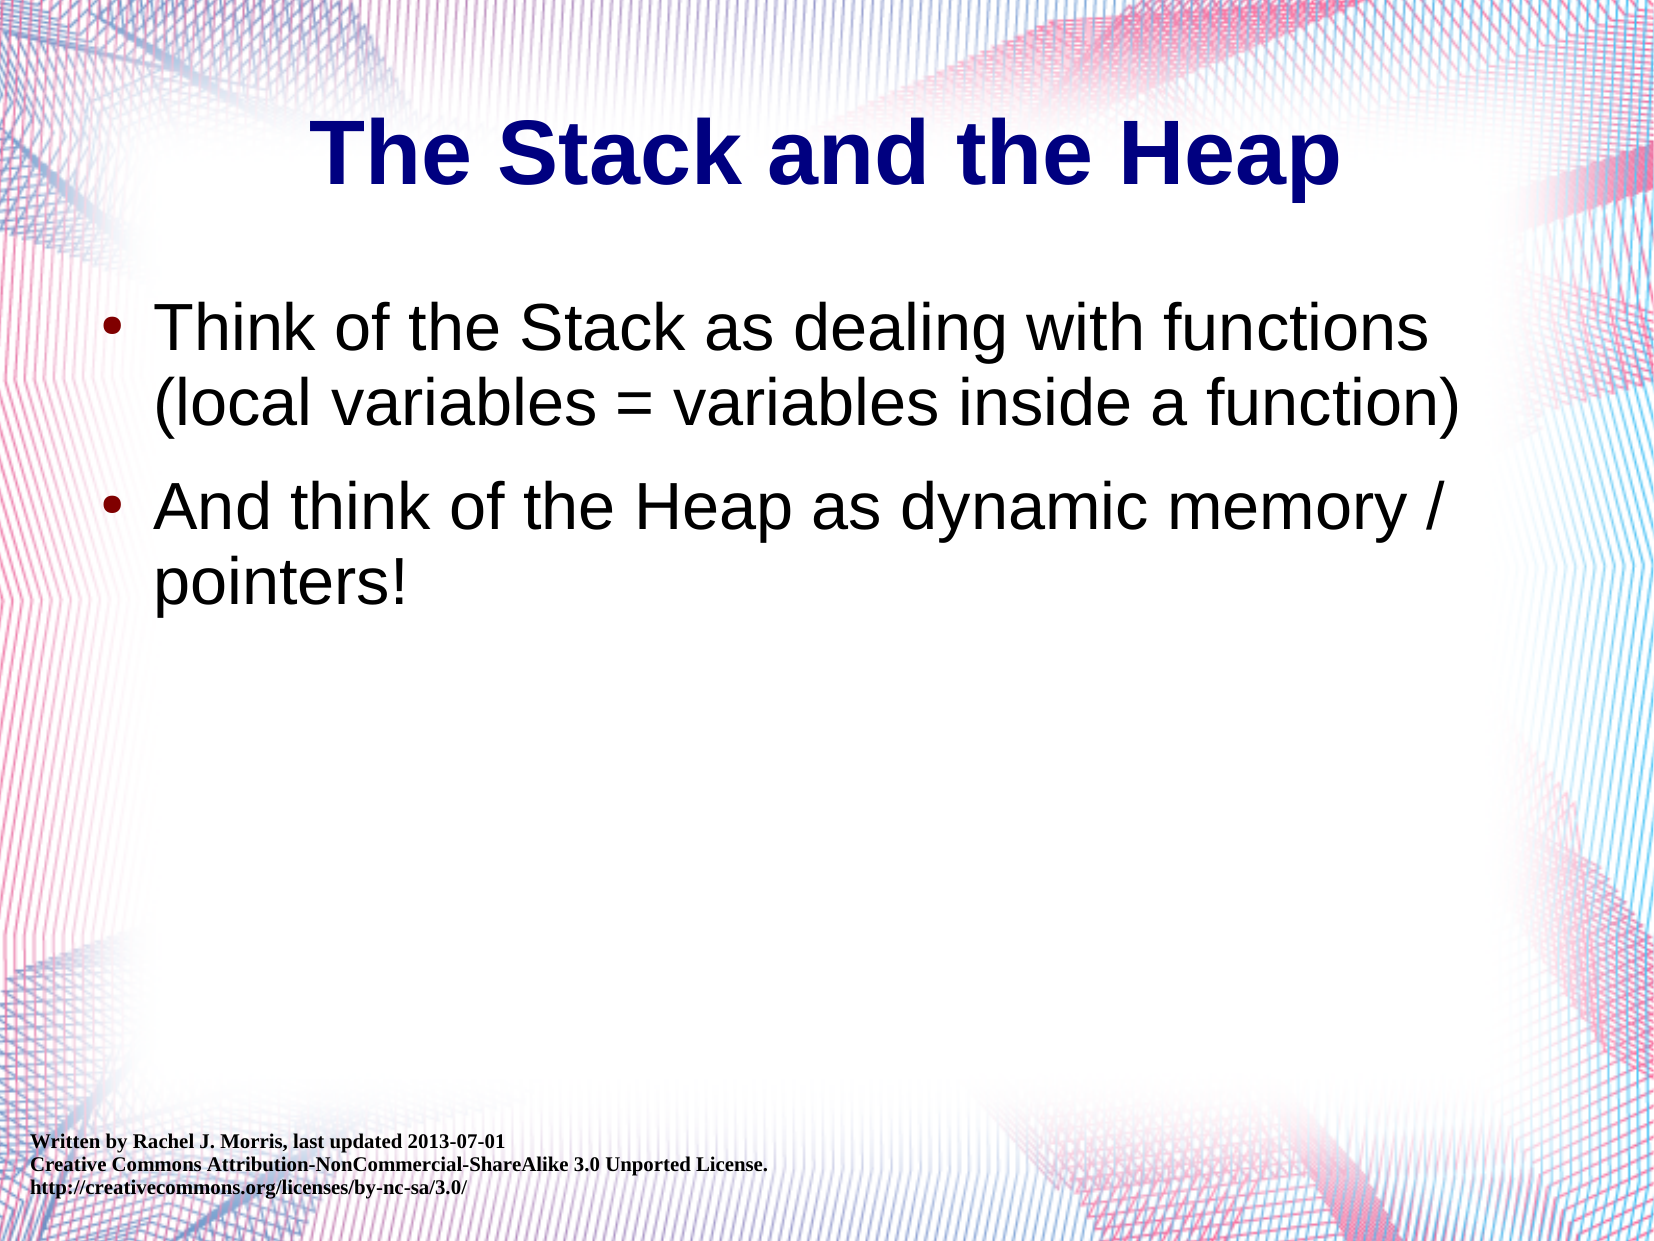

# The Stack and the Heap
Think of the Stack as dealing with functions (local variables = variables inside a function)
And think of the Heap as dynamic memory / pointers!